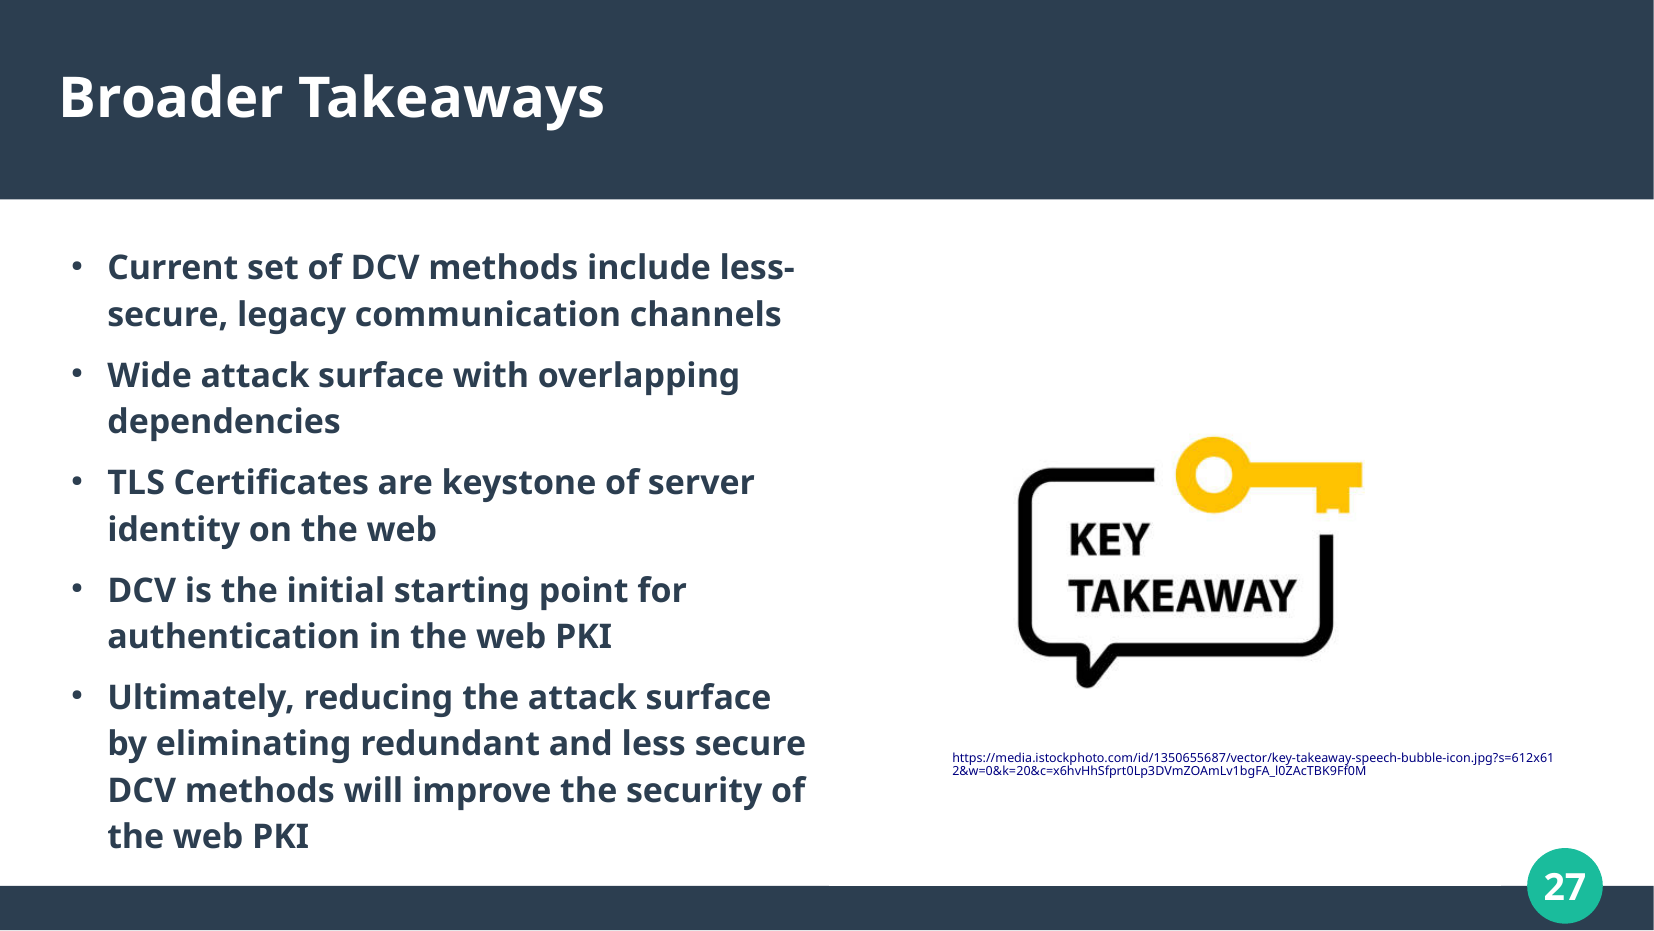

# Broader Takeaways
Current set of DCV methods include less-secure, legacy communication channels
Wide attack surface with overlapping dependencies
TLS Certificates are keystone of server identity on the web
DCV is the initial starting point for authentication in the web PKI
Ultimately, reducing the attack surface by eliminating redundant and less secure DCV methods will improve the security of the web PKI
https://media.istockphoto.com/id/1350655687/vector/key-takeaway-speech-bubble-icon.jpg?s=612x612&w=0&k=20&c=x6hvHhSfprt0Lp3DVmZOAmLv1bgFA_l0ZAcTBK9Ff0M
27